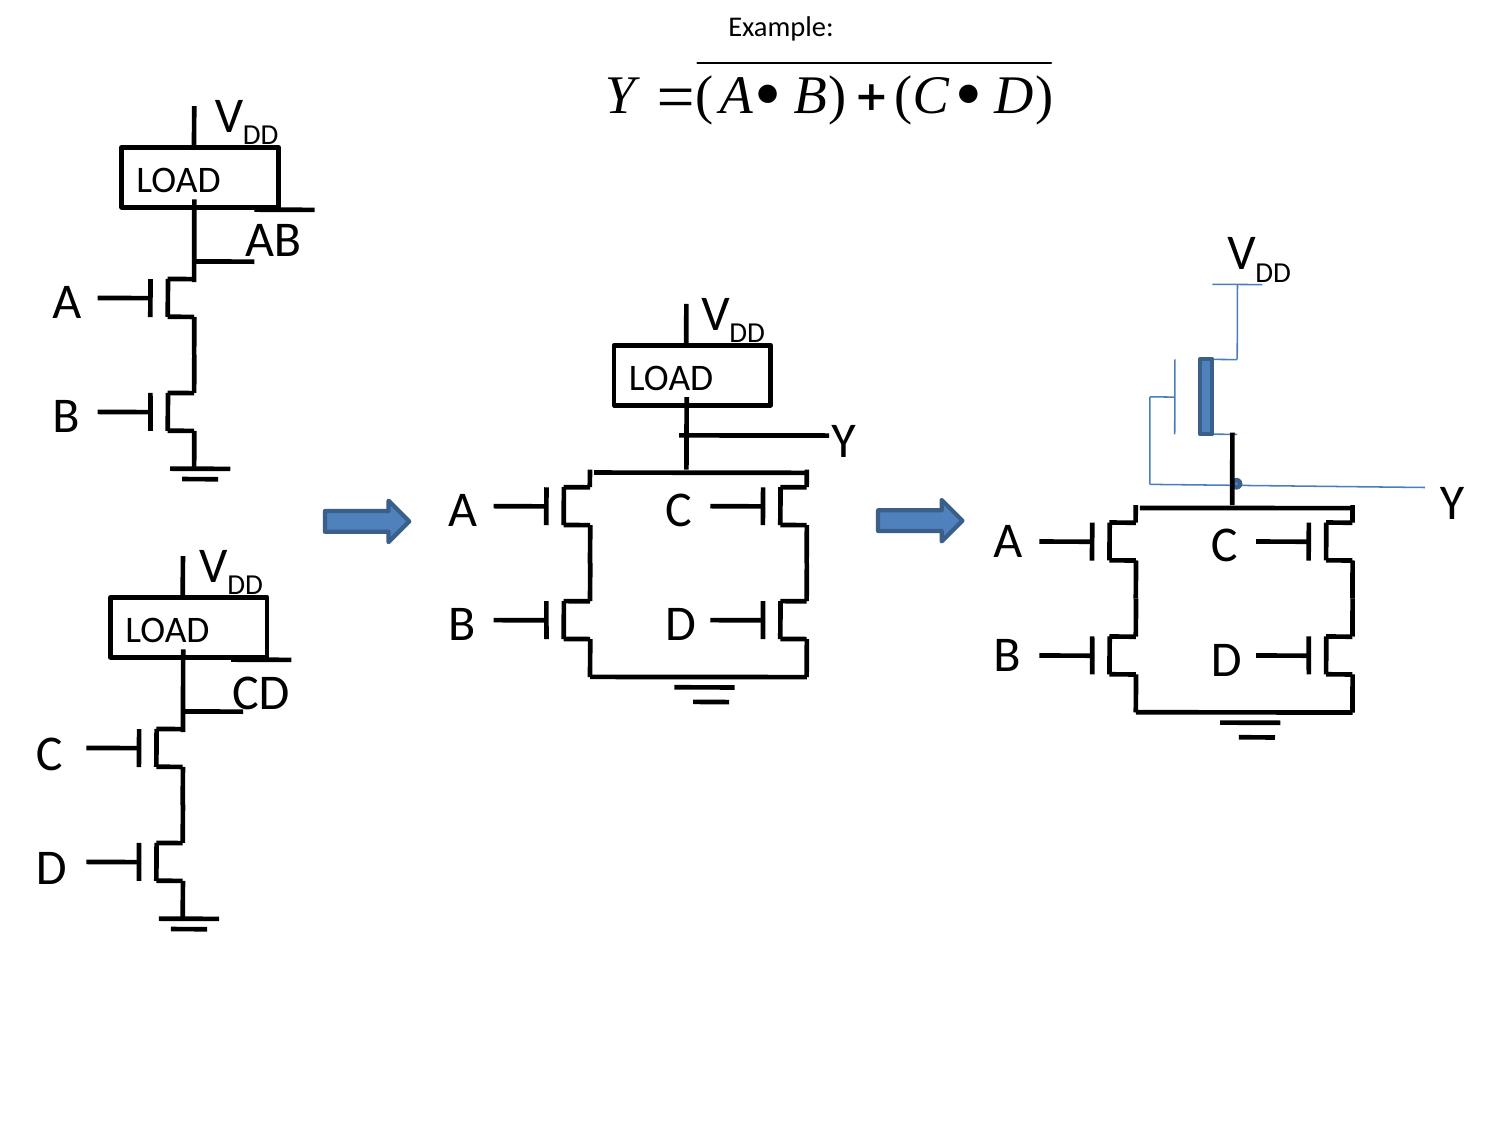

# Example:
VDD
LOAD
AB
VDD
A
VDD
LOAD
B
Y
Y
A
C
A
C
VDD
B
D
LOAD
B
D
CD
C
D